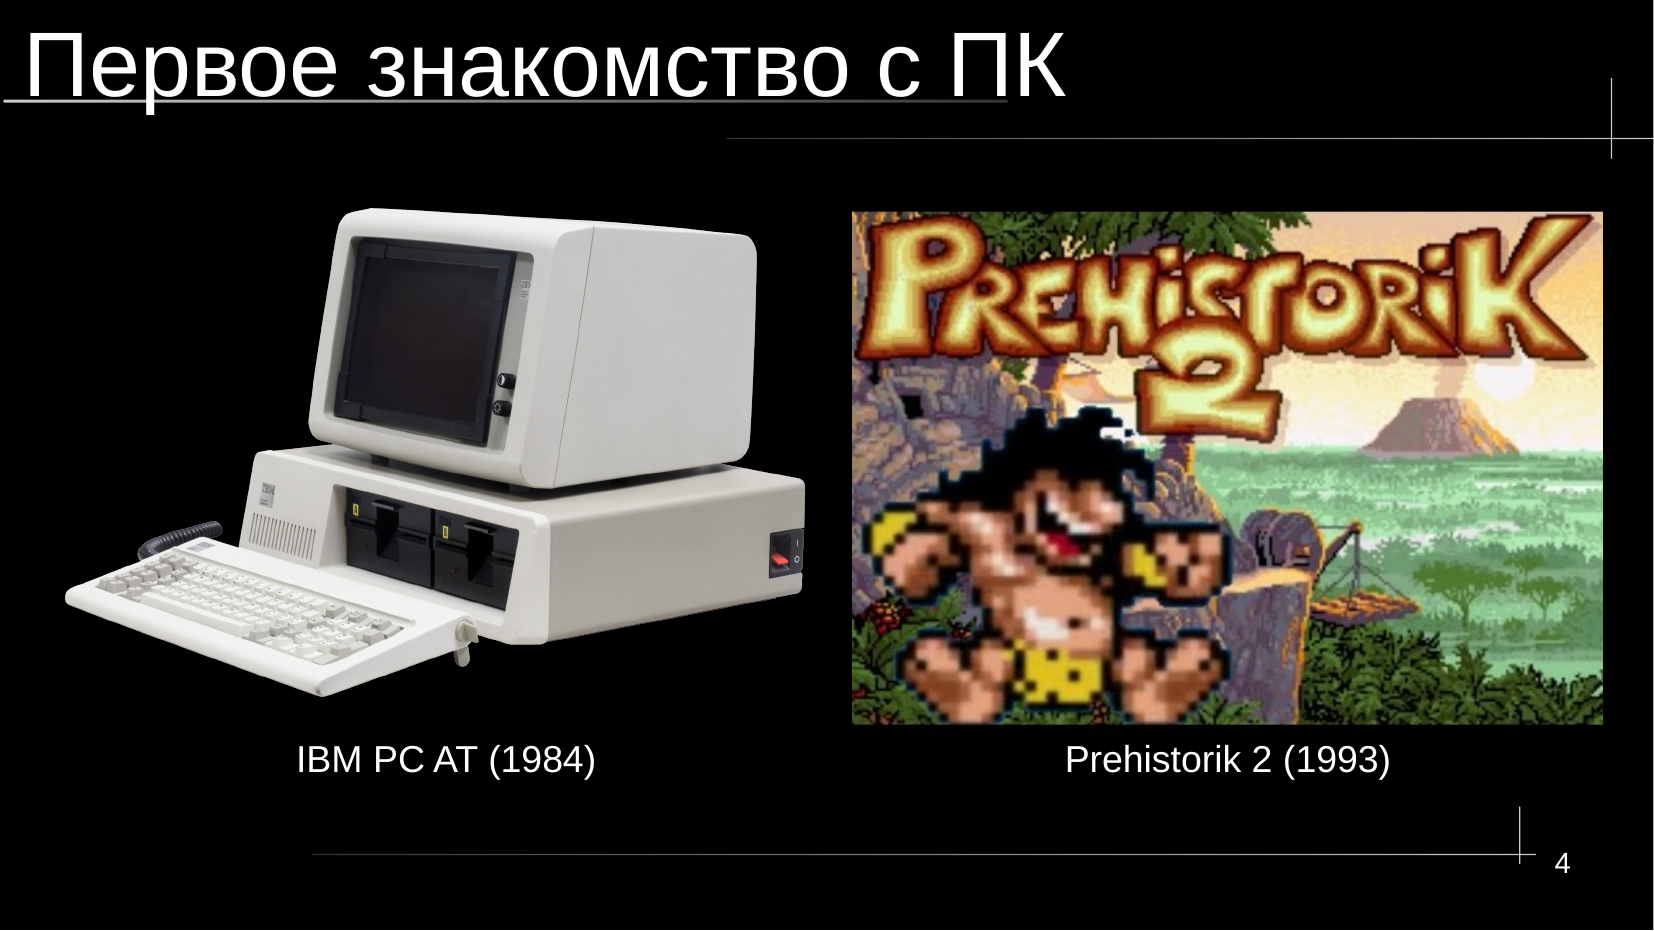

# Первое знакомство с ПК
IBM PC AT (1984)
Prehistorik 2 (1993)
4